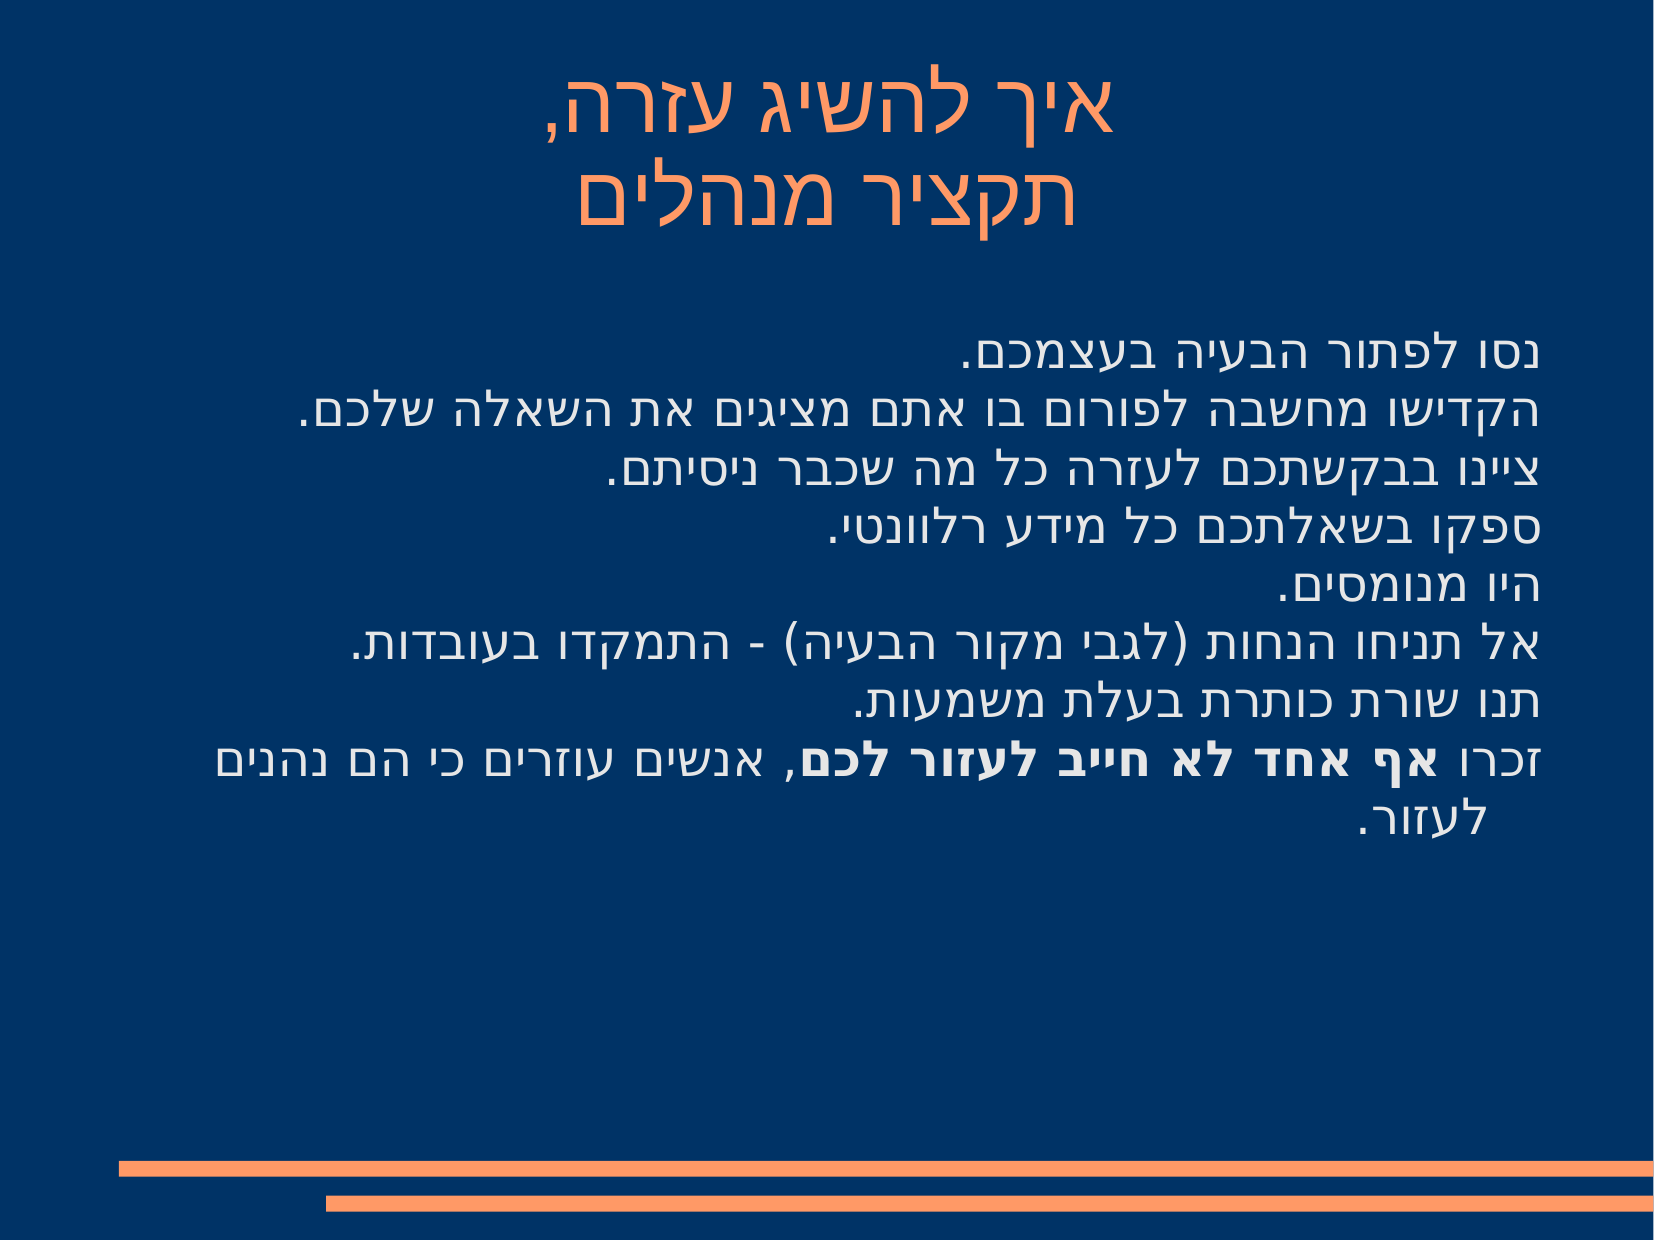

# איך להשיג עזרה, תקציר מנהלים
נסו לפתור הבעיה בעצמכם.
הקדישו מחשבה לפורום בו אתם מציגים את השאלה שלכם.
ציינו בבקשתכם לעזרה כל מה שכבר ניסיתם.
ספקו בשאלתכם כל מידע רלוונטי.
היו מנומסים.
אל תניחו הנחות (לגבי מקור הבעיה) - התמקדו בעובדות.
תנו שורת כותרת בעלת משמעות.
זכרו אף אחד לא חייב לעזור לכם, אנשים עוזרים כי הם נהנים לעזור.